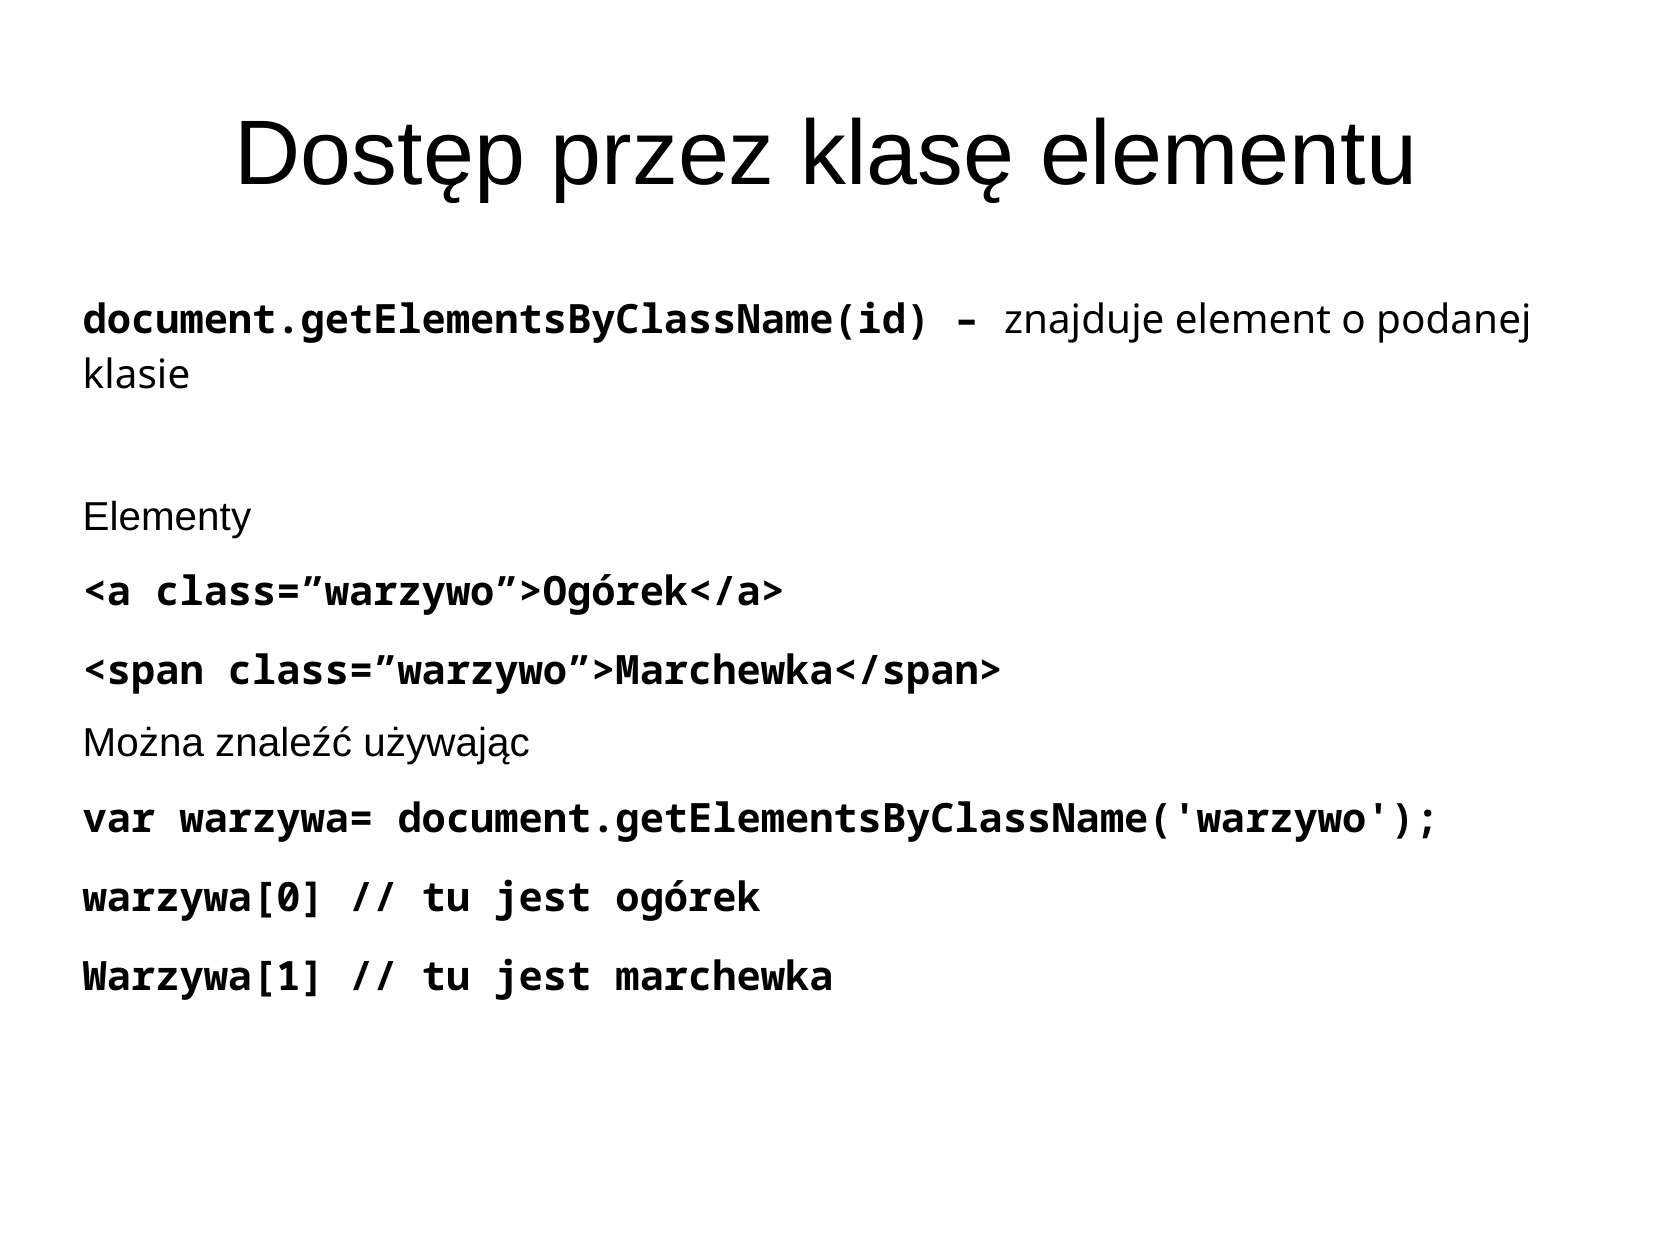

# Dostęp przez klasę elementu
document.getElementsByClassName(id) – znajduje element o podanej klasie
Elementy
<a class=”warzywo”>Ogórek</a>
<span class=”warzywo”>Marchewka</span>
Można znaleźć używając
var warzywa= document.getElementsByClassName('warzywo');
warzywa[0] // tu jest ogórek
Warzywa[1] // tu jest marchewka